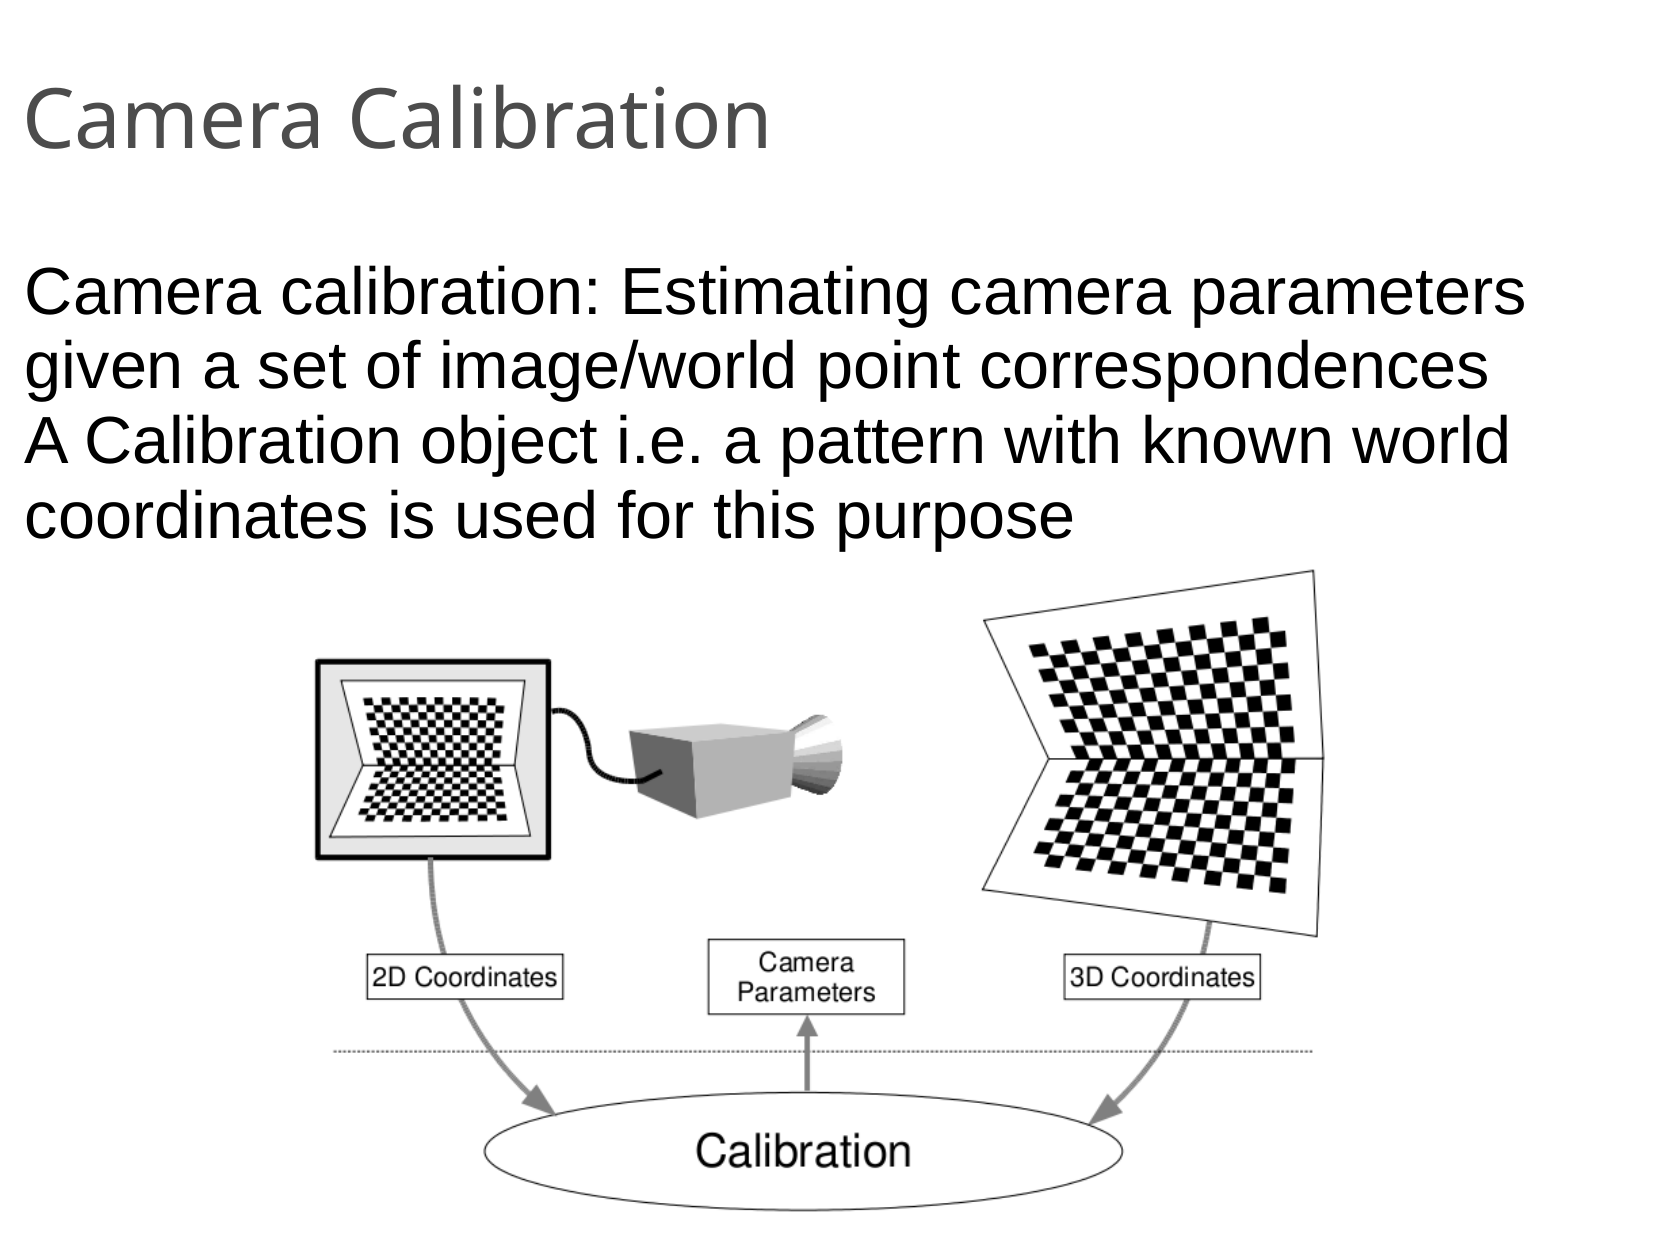

# Camera Calibration
Camera calibration: Estimating camera parameters given a set of image/world point correspondences
A Calibration object i.e. a pattern with known world coordinates is used for this purpose